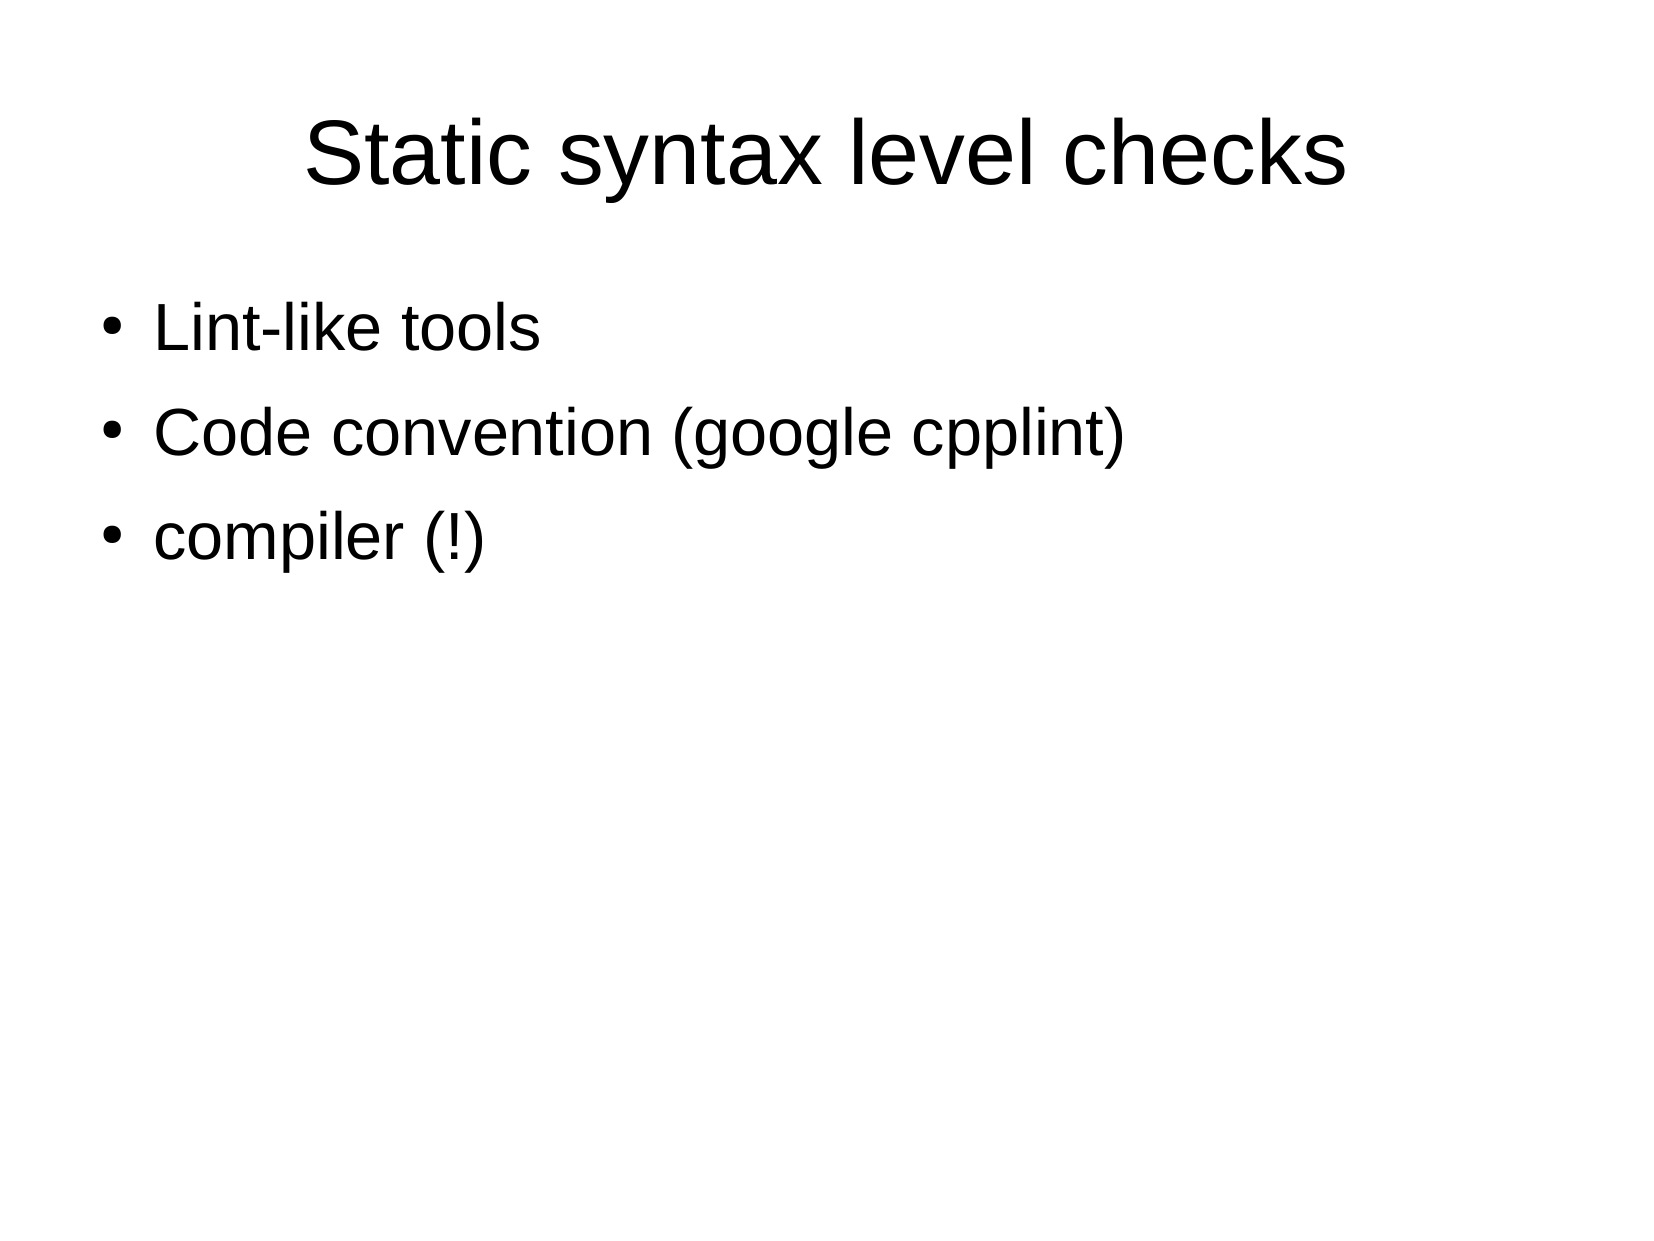

# Static syntax level checks
Lint-like tools
Code convention (google cpplint)
compiler (!)